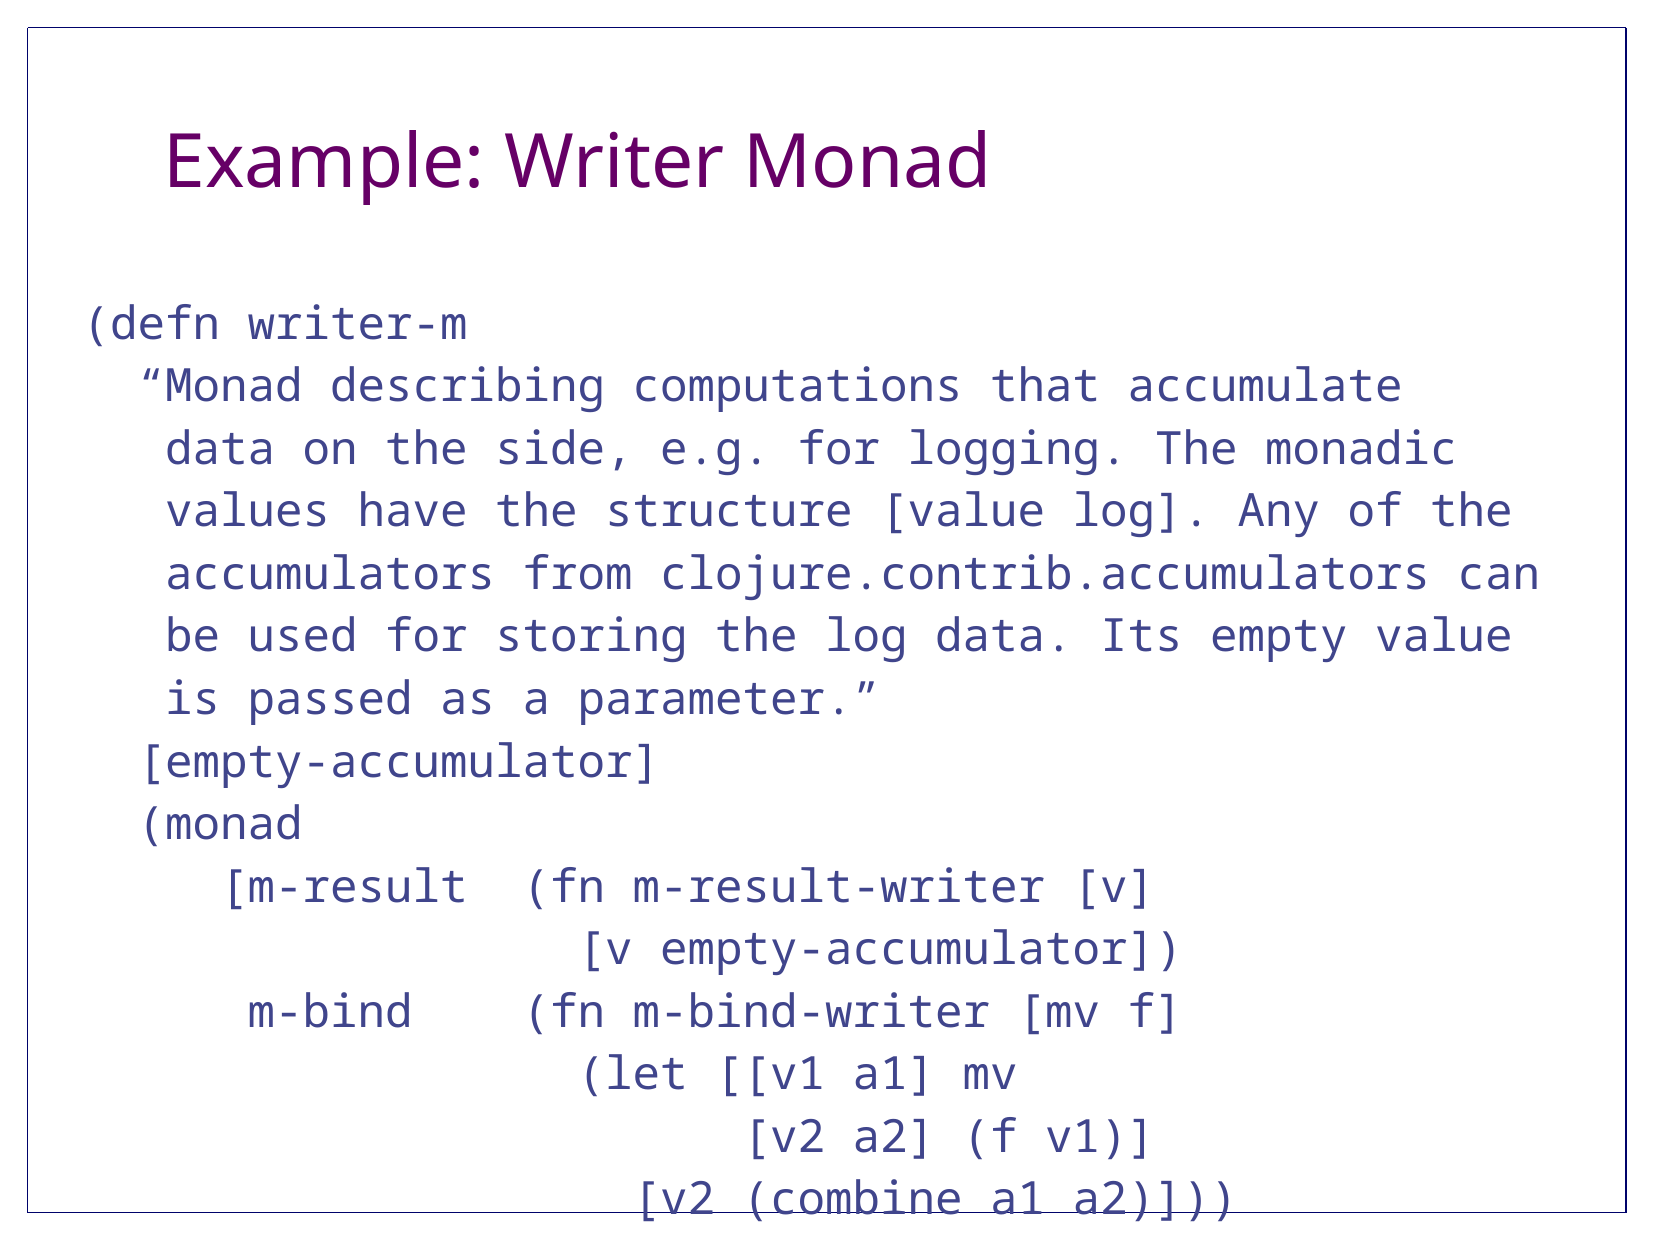

# Example: Writer Monad
(defn writer-m
 “Monad describing computations that accumulate
 data on the side, e.g. for logging. The monadic
 values have the structure [value log]. Any of the
 accumulators from clojure.contrib.accumulators can
 be used for storing the log data. Its empty value
 is passed as a parameter.”
 [empty-accumulator]
 (monad
 [m-result (fn m-result-writer [v]
 [v empty-accumulator])
 m-bind (fn m-bind-writer [mv f]
 (let [[v1 a1] mv
 [v2 a2] (f v1)]
 [v2 (combine a1 a2)]))
 ]))